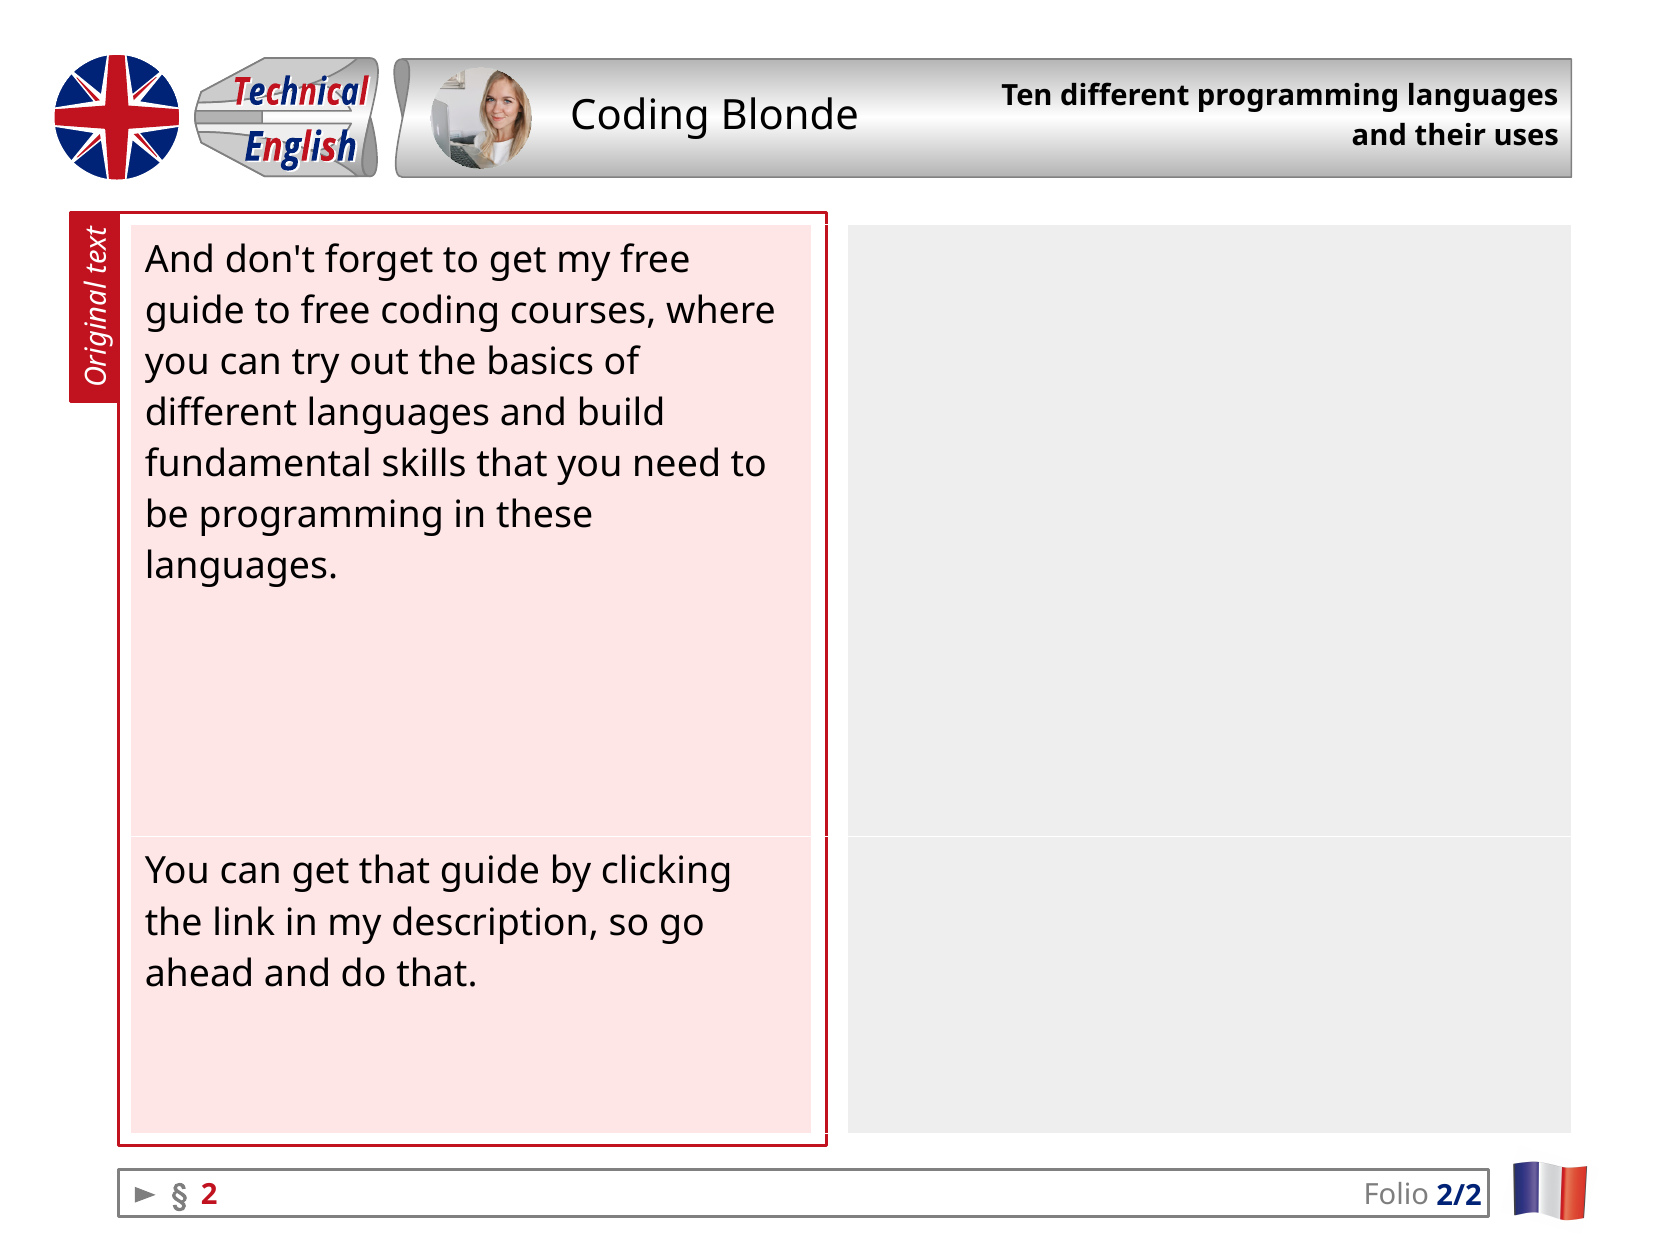

#
| And don't forget to get my free guide to free coding courses, where you can try out the basics of different languages and build fundamental skills that you need to be programming in these languages. | | |
| --- | --- | --- |
| You can get that guide by clicking the link in my description, so go ahead and do that. | | |
2
2/2